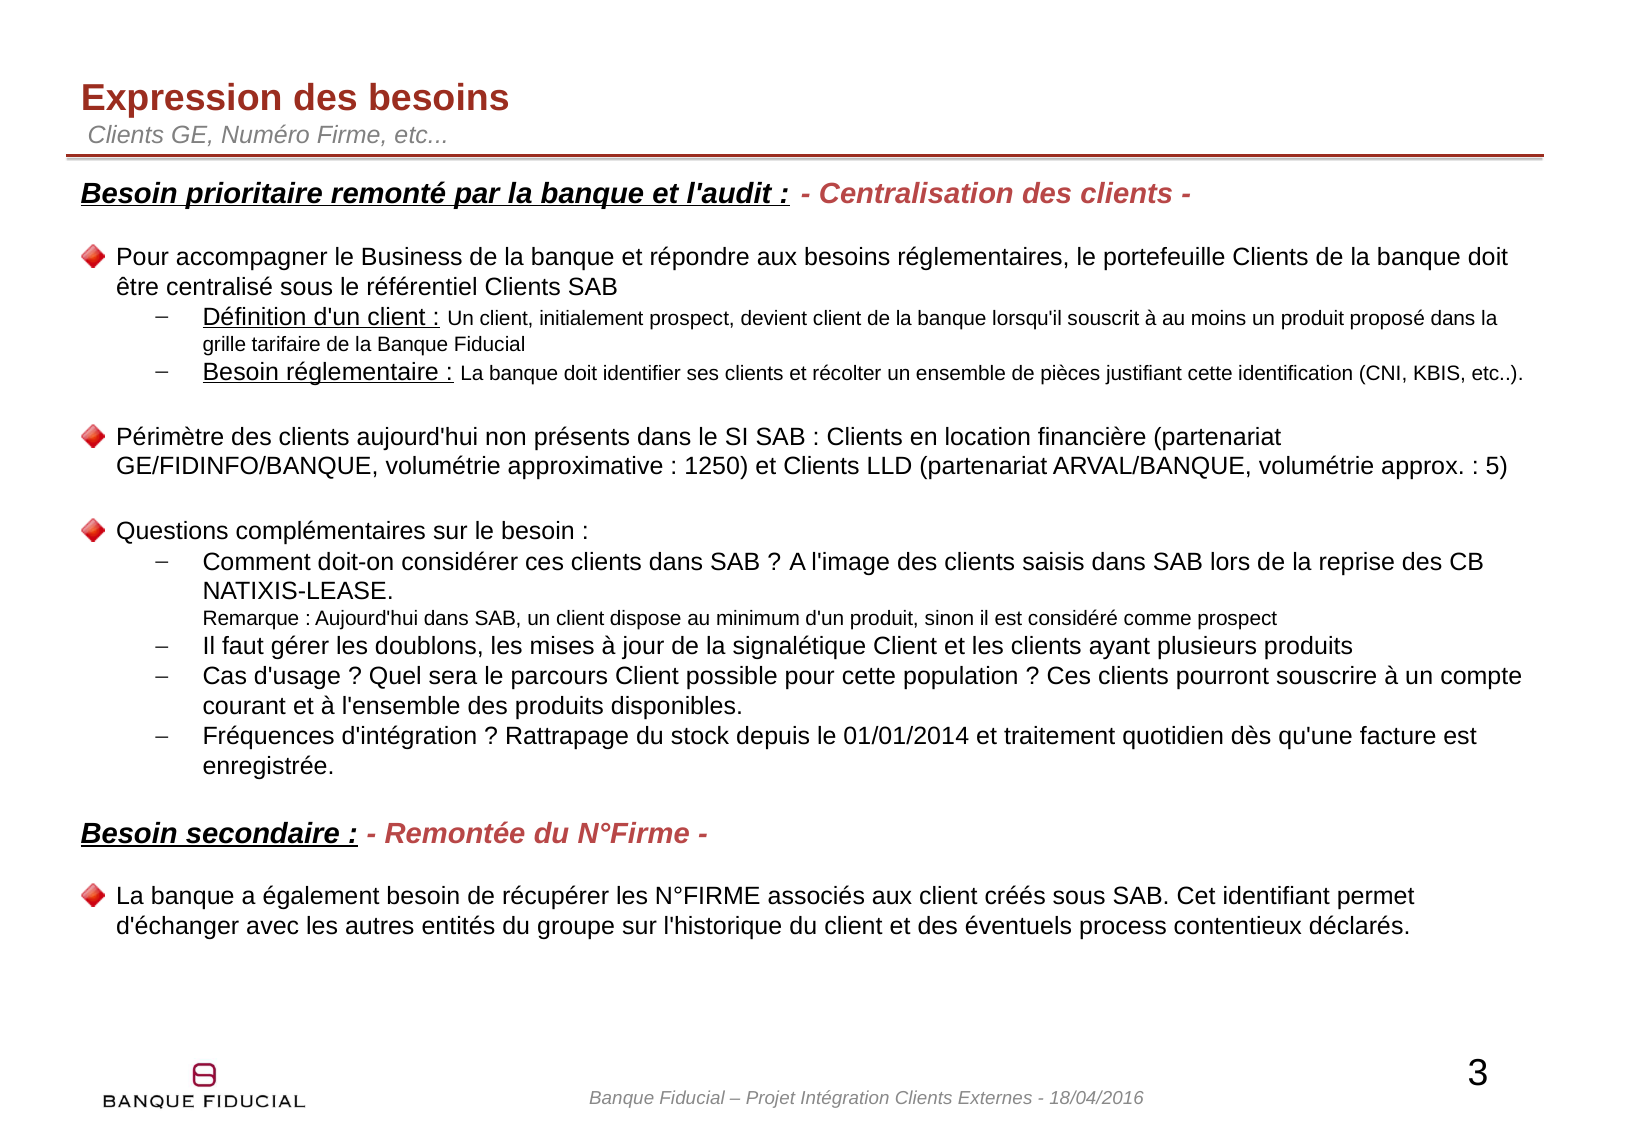

# Expression des besoins Clients GE, Numéro Firme, etc...
Besoin prioritaire remonté par la banque et l'audit : - Centralisation des clients -
Pour accompagner le Business de la banque et répondre aux besoins réglementaires, le portefeuille Clients de la banque doit être centralisé sous le référentiel Clients SAB
Définition d'un client : Un client, initialement prospect, devient client de la banque lorsqu'il souscrit à au moins un produit proposé dans la grille tarifaire de la Banque Fiducial
Besoin réglementaire : La banque doit identifier ses clients et récolter un ensemble de pièces justifiant cette identification (CNI, KBIS, etc..).
Périmètre des clients aujourd'hui non présents dans le SI SAB : Clients en location financière (partenariat GE/FIDINFO/BANQUE, volumétrie approximative : 1250) et Clients LLD (partenariat ARVAL/BANQUE, volumétrie approx. : 5)
Questions complémentaires sur le besoin :
Comment doit-on considérer ces clients dans SAB ? A l'image des clients saisis dans SAB lors de la reprise des CB NATIXIS-LEASE.
Remarque : Aujourd'hui dans SAB, un client dispose au minimum d'un produit, sinon il est considéré comme prospect
Il faut gérer les doublons, les mises à jour de la signalétique Client et les clients ayant plusieurs produits
Cas d'usage ? Quel sera le parcours Client possible pour cette population ? Ces clients pourront souscrire à un compte courant et à l'ensemble des produits disponibles.
Fréquences d'intégration ? Rattrapage du stock depuis le 01/01/2014 et traitement quotidien dès qu'une facture est enregistrée.
Besoin secondaire : - Remontée du N°Firme -
La banque a également besoin de récupérer les N°FIRME associés aux client créés sous SAB. Cet identifiant permet d'échanger avec les autres entités du groupe sur l'historique du client et des éventuels process contentieux déclarés.